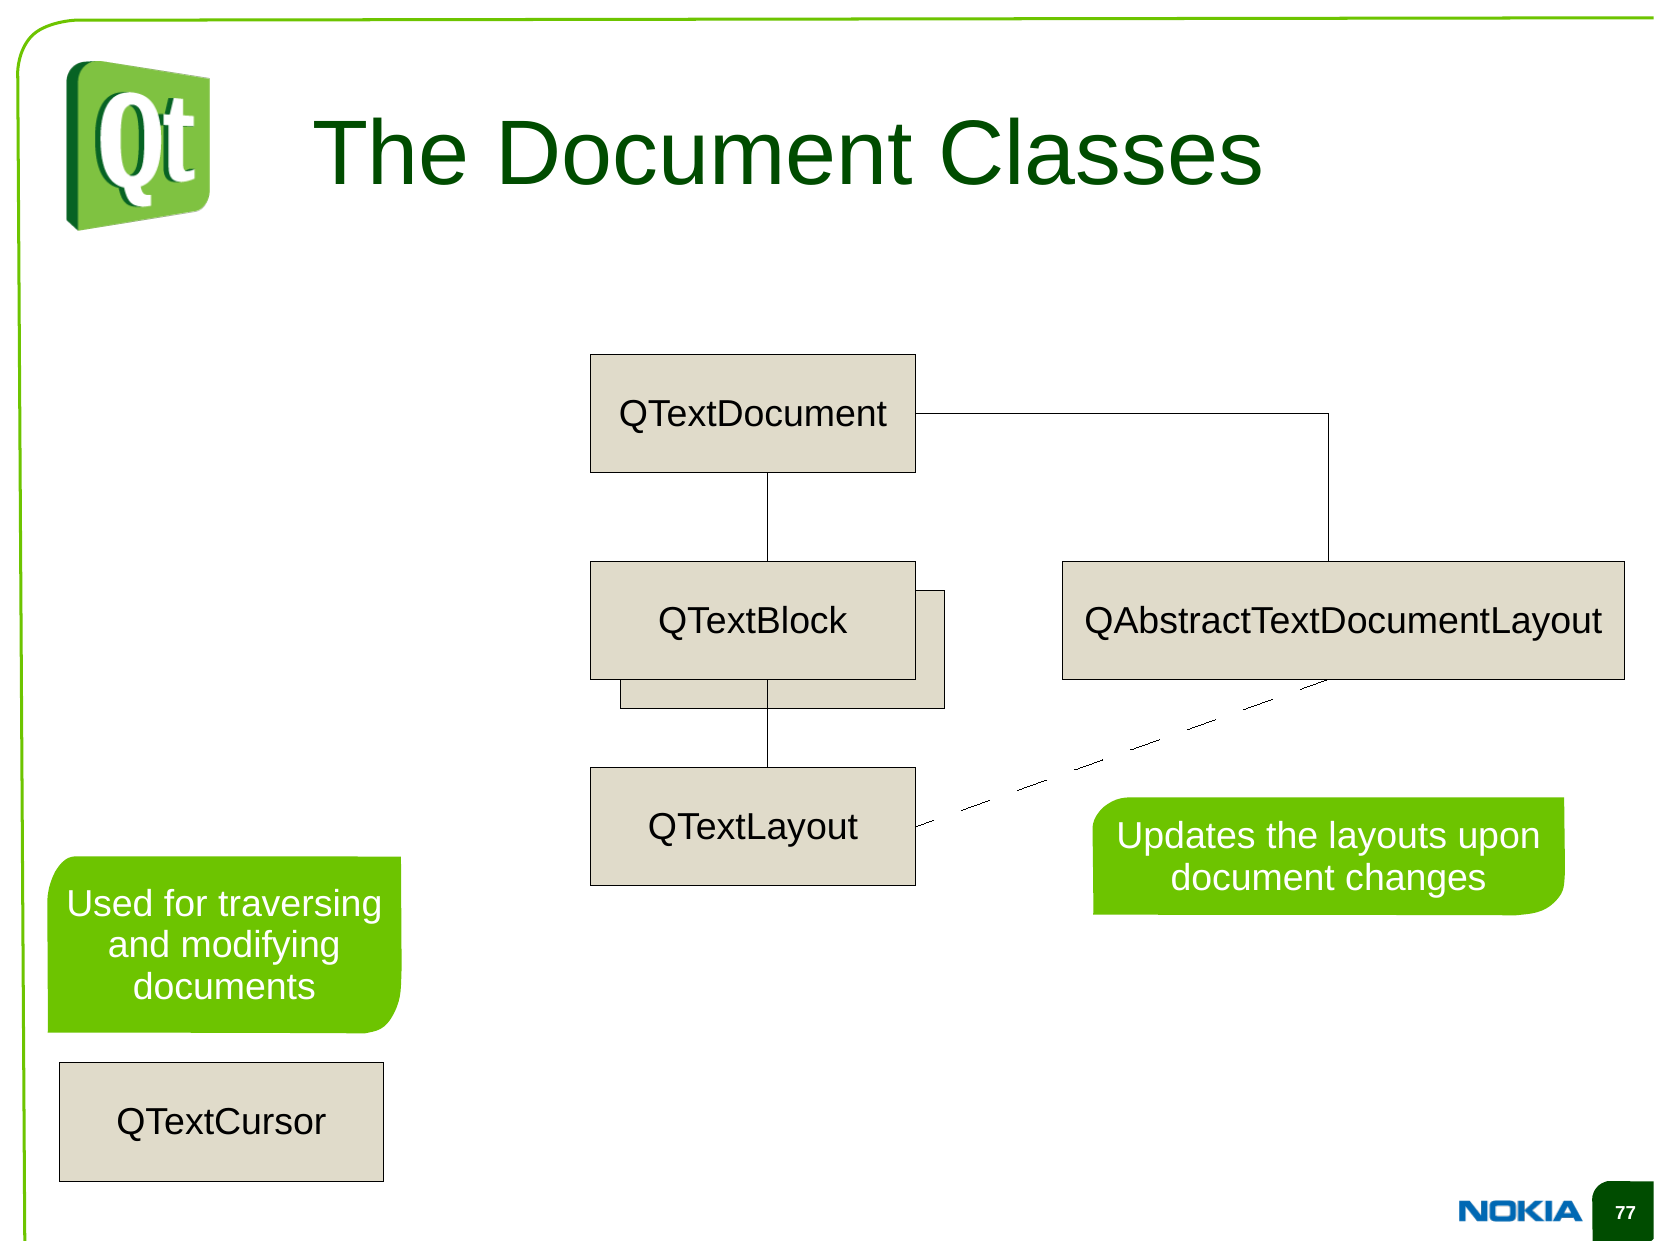

# The Document Classes
QTextDocument
QTextBlock
QAbstractTextDocumentLayout
QTextLayout
Updates the layouts upon
document changes
Used for traversing
and modifying
documents
QTextCursor